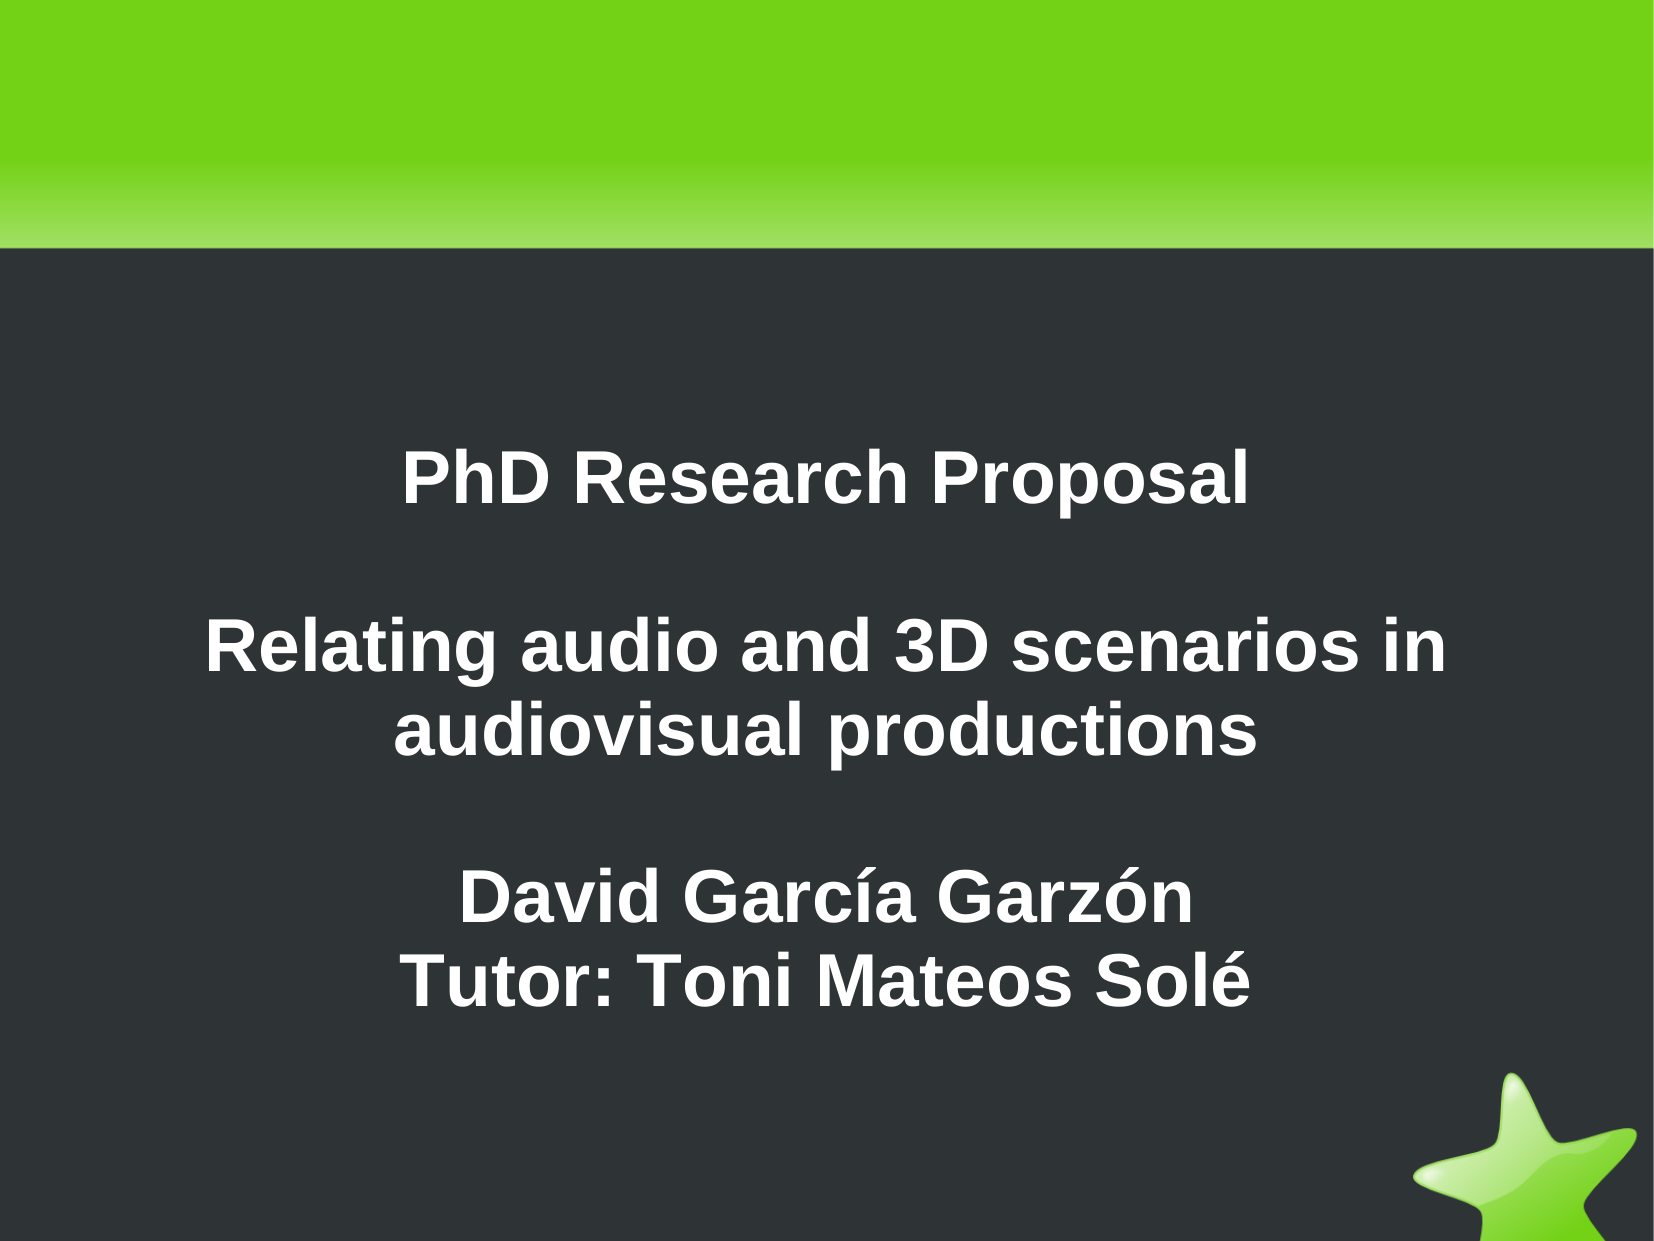

# PhD Research Proposal
Relating audio and 3D scenarios in audiovisual productions
David García Garzón
Tutor: Toni Mateos Solé